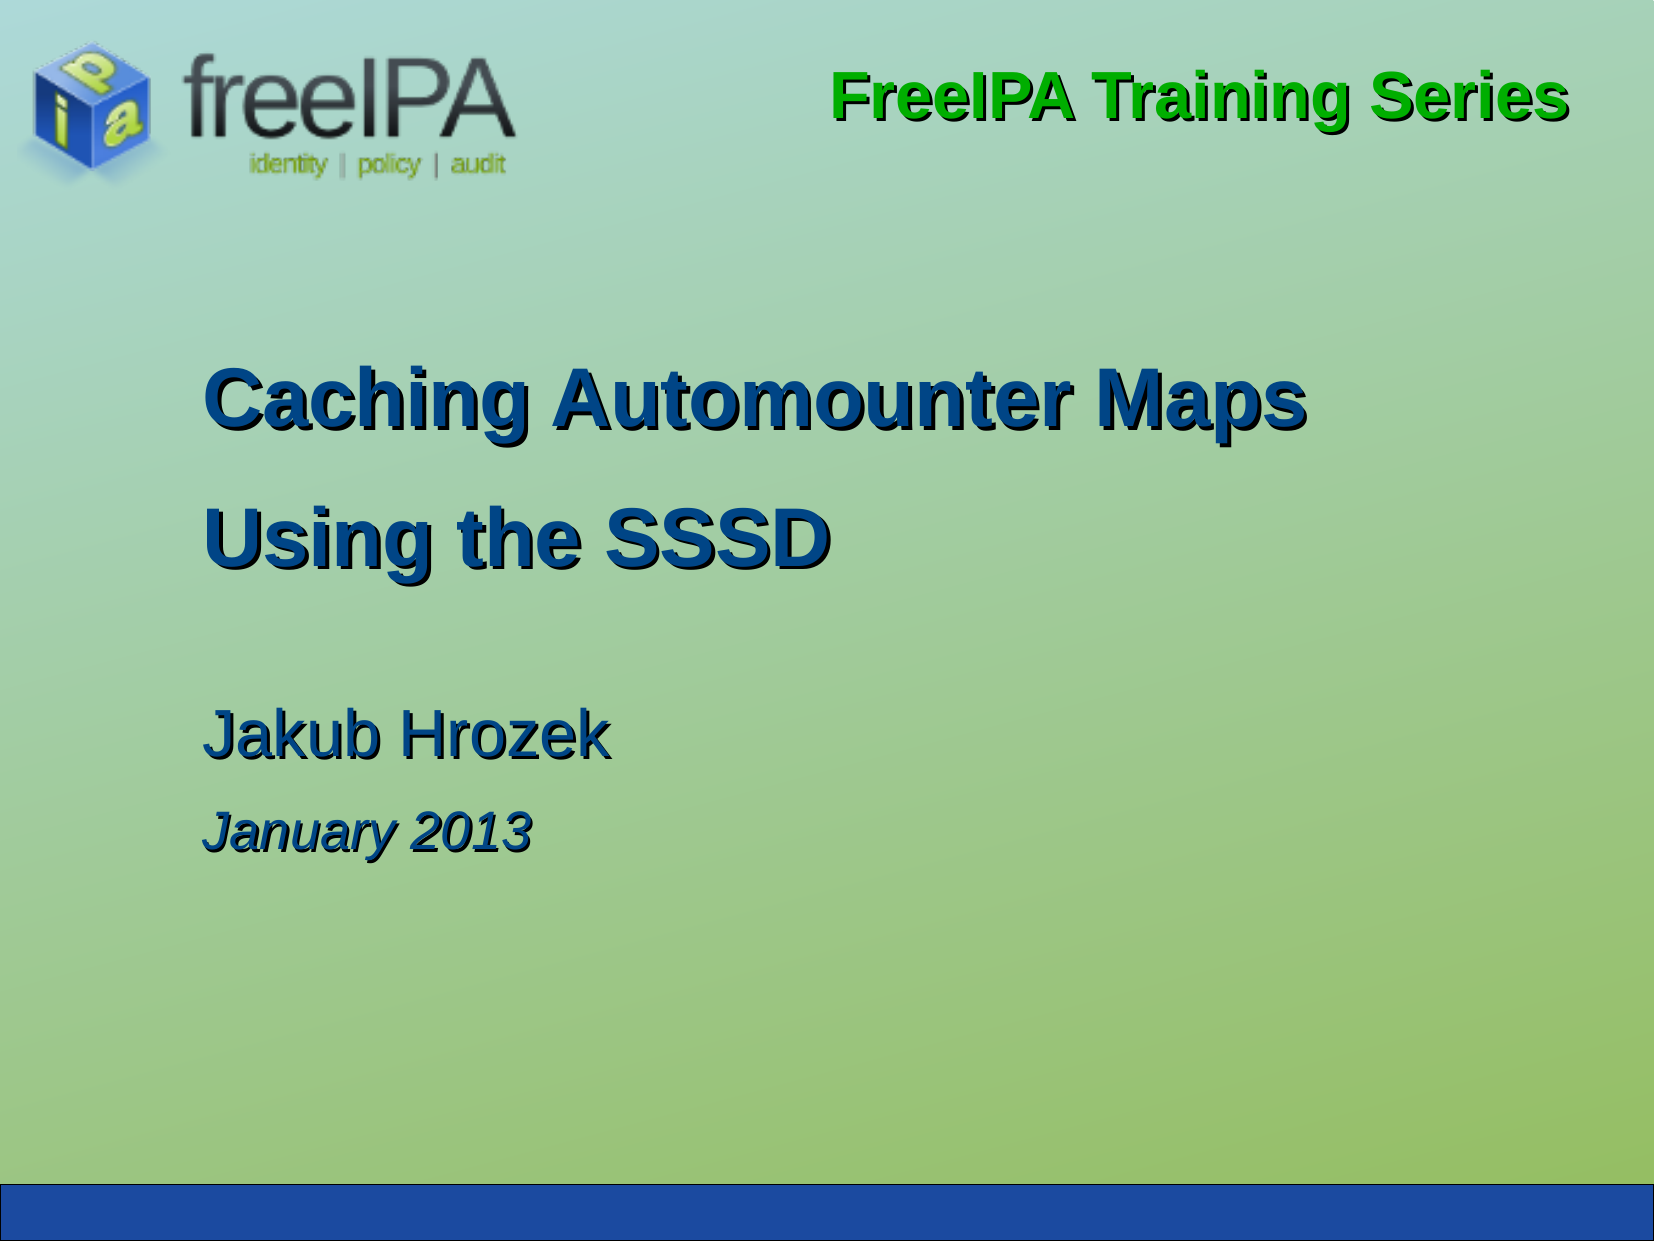

Caching Automounter Maps Using the SSSD
Jakub Hrozek
January 2013